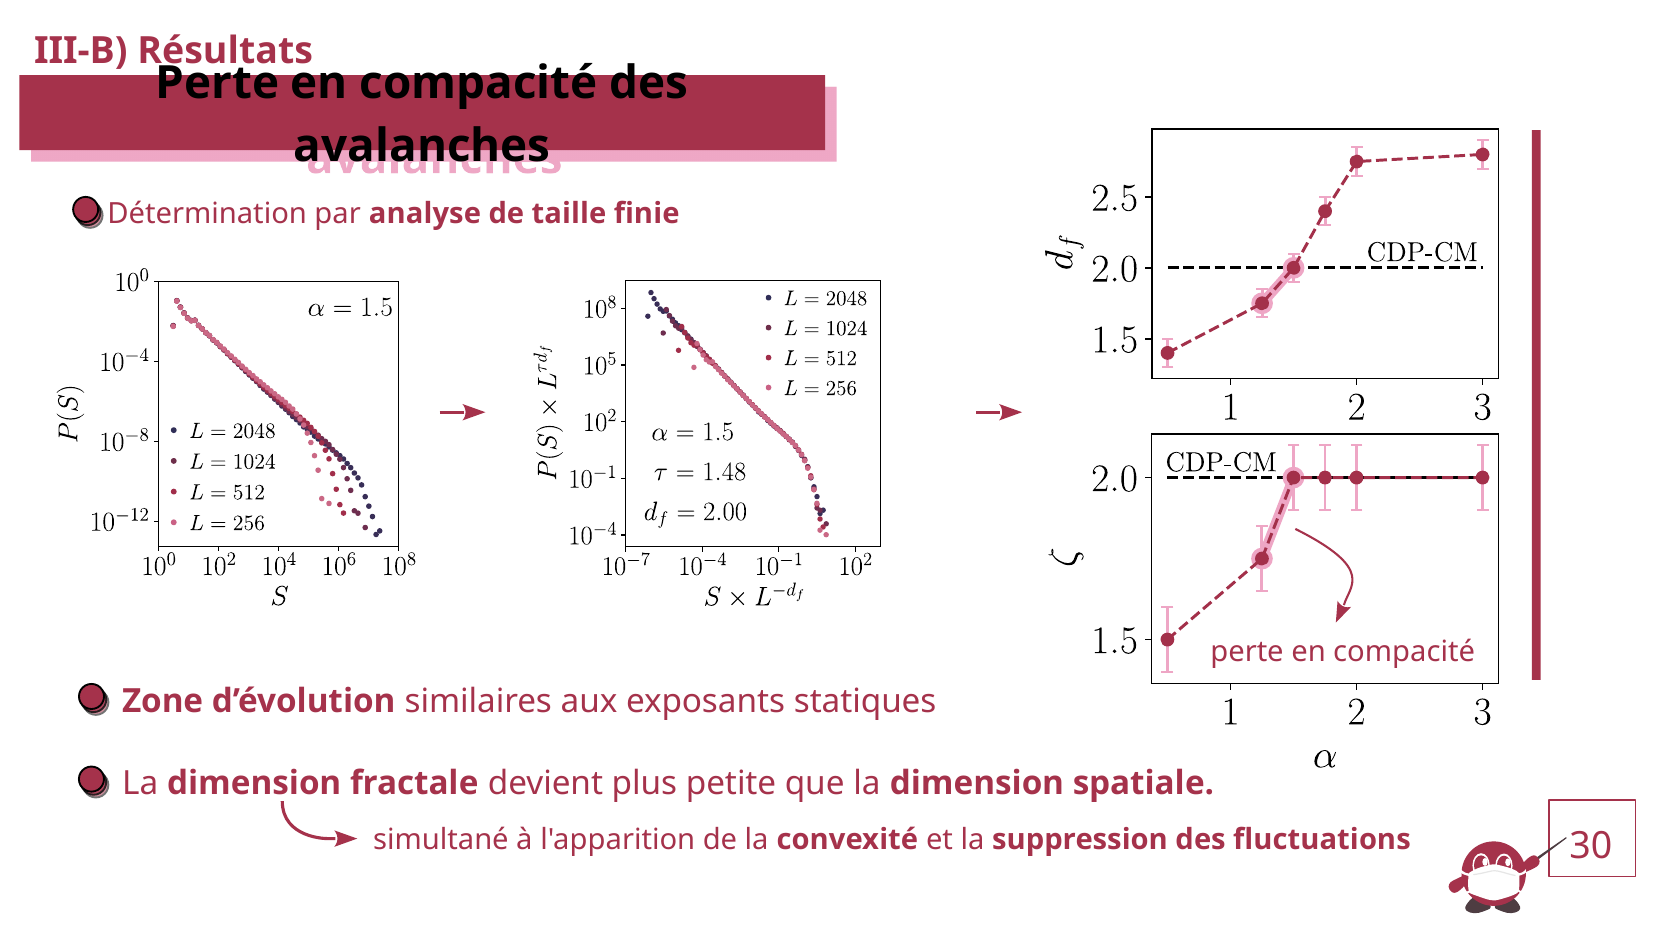

III-B) Résultats
Perte en compacité des avalanches
Détermination par analyse de taille finie
perte en compacité
 Zone d’évolution similaires aux exposants statiques
 La dimension fractale devient plus petite que la dimension spatiale.
simultané à l'apparition de la convexité et la suppression des fluctuations